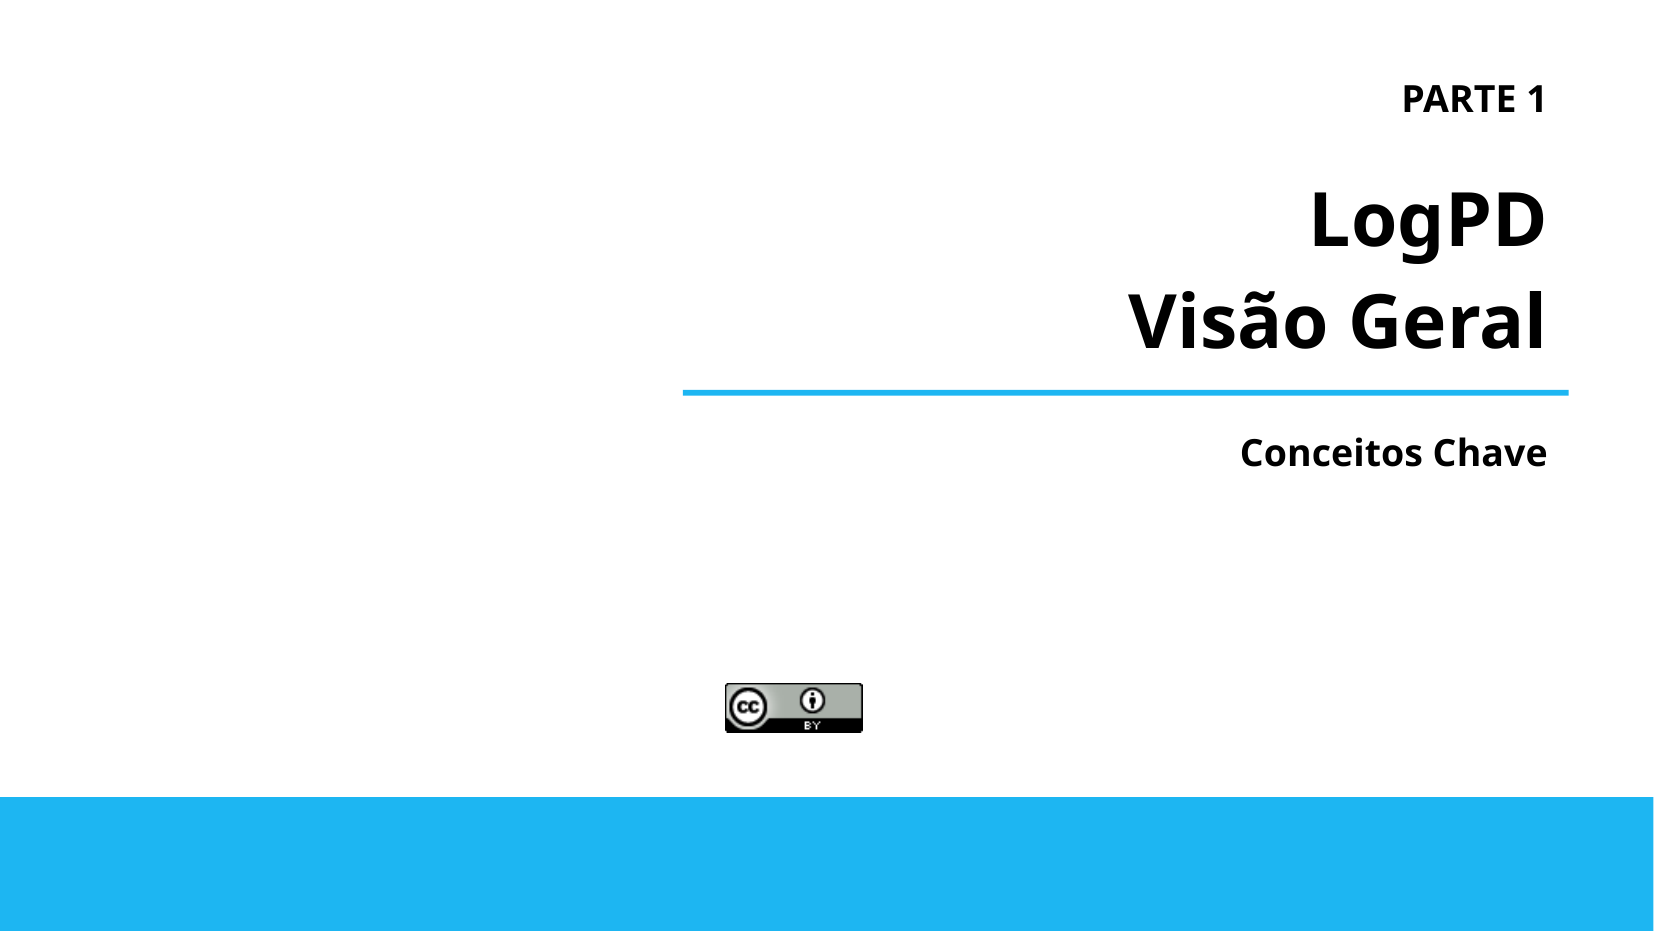

PARTE 1
LogPD
Visão Geral
Conceitos Chave